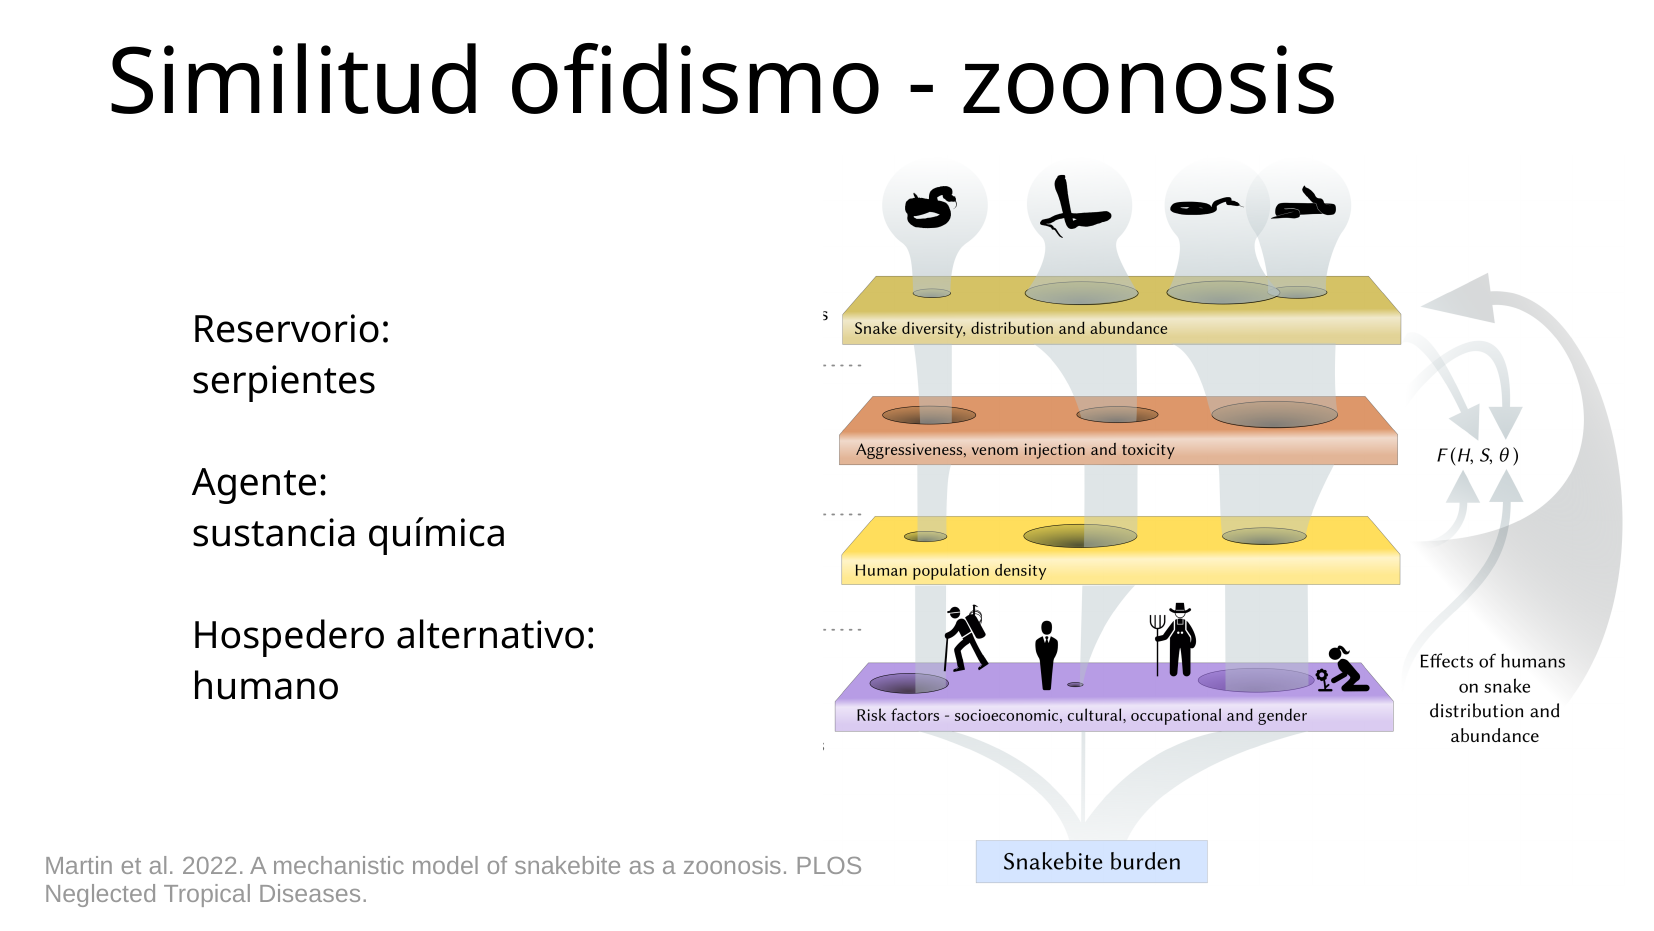

# Similitud ofidismo - zoonosis
Reservorio:
serpientes
Agente:
sustancia química
Hospedero alternativo:
humano
Martin et al. 2022. A mechanistic model of snakebite as a zoonosis. PLOS Neglected Tropical Diseases.